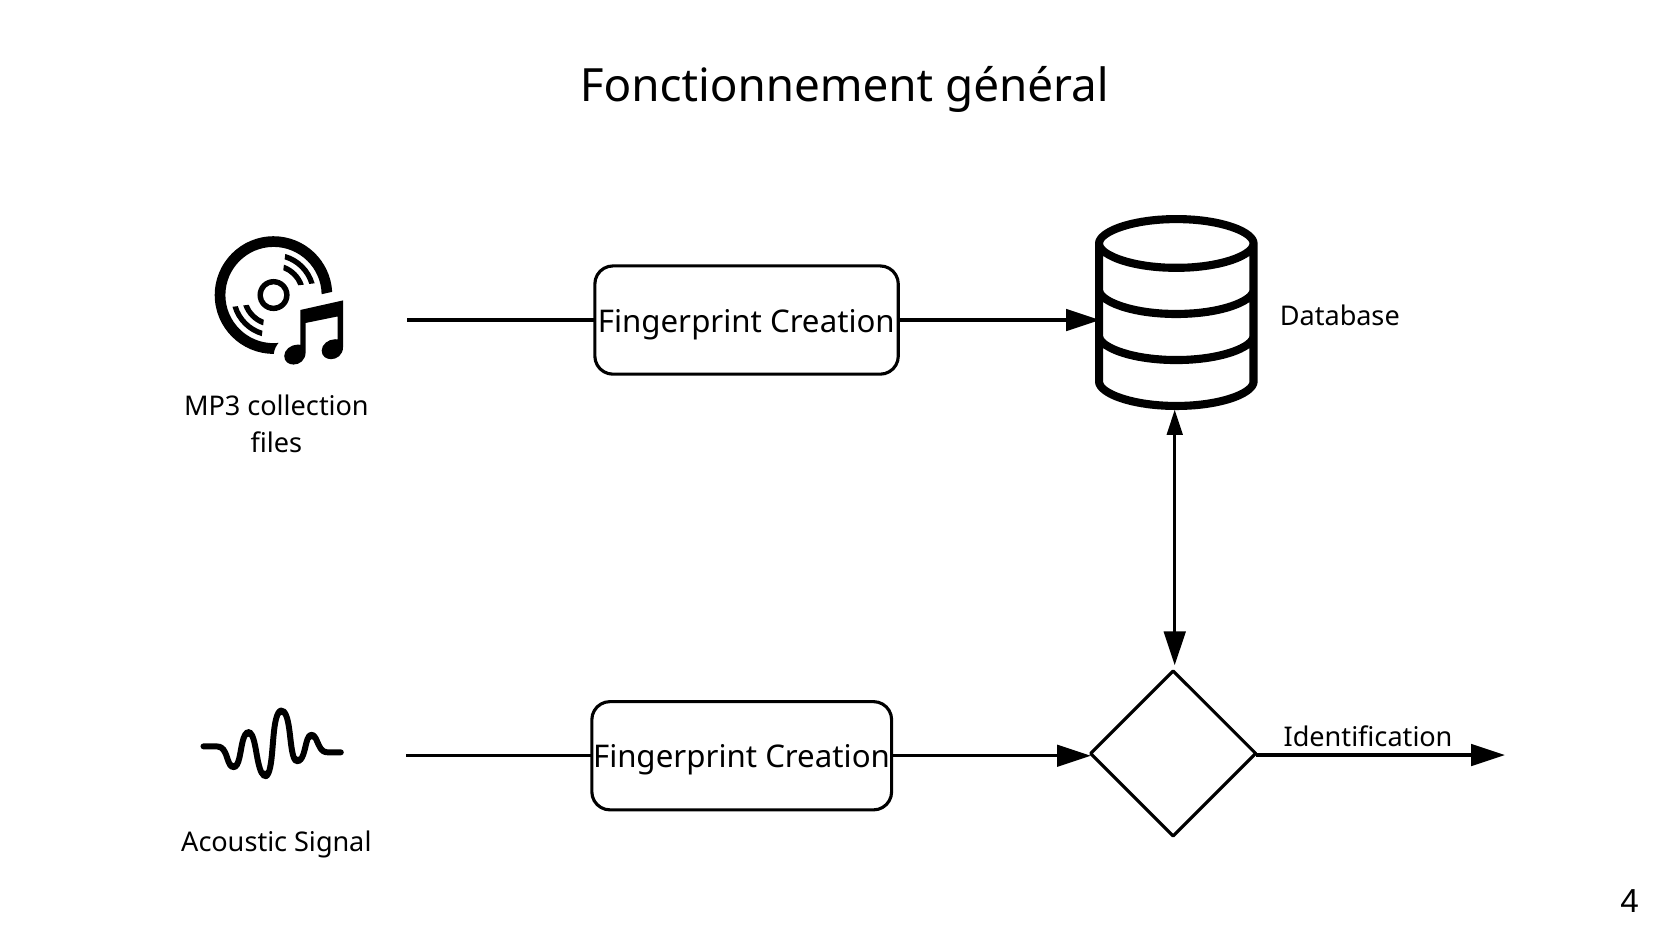

Fonctionnement général
Database
Identification
MP3 collection files
Fingerprint Creation
Acoustic Signal
Fingerprint Creation